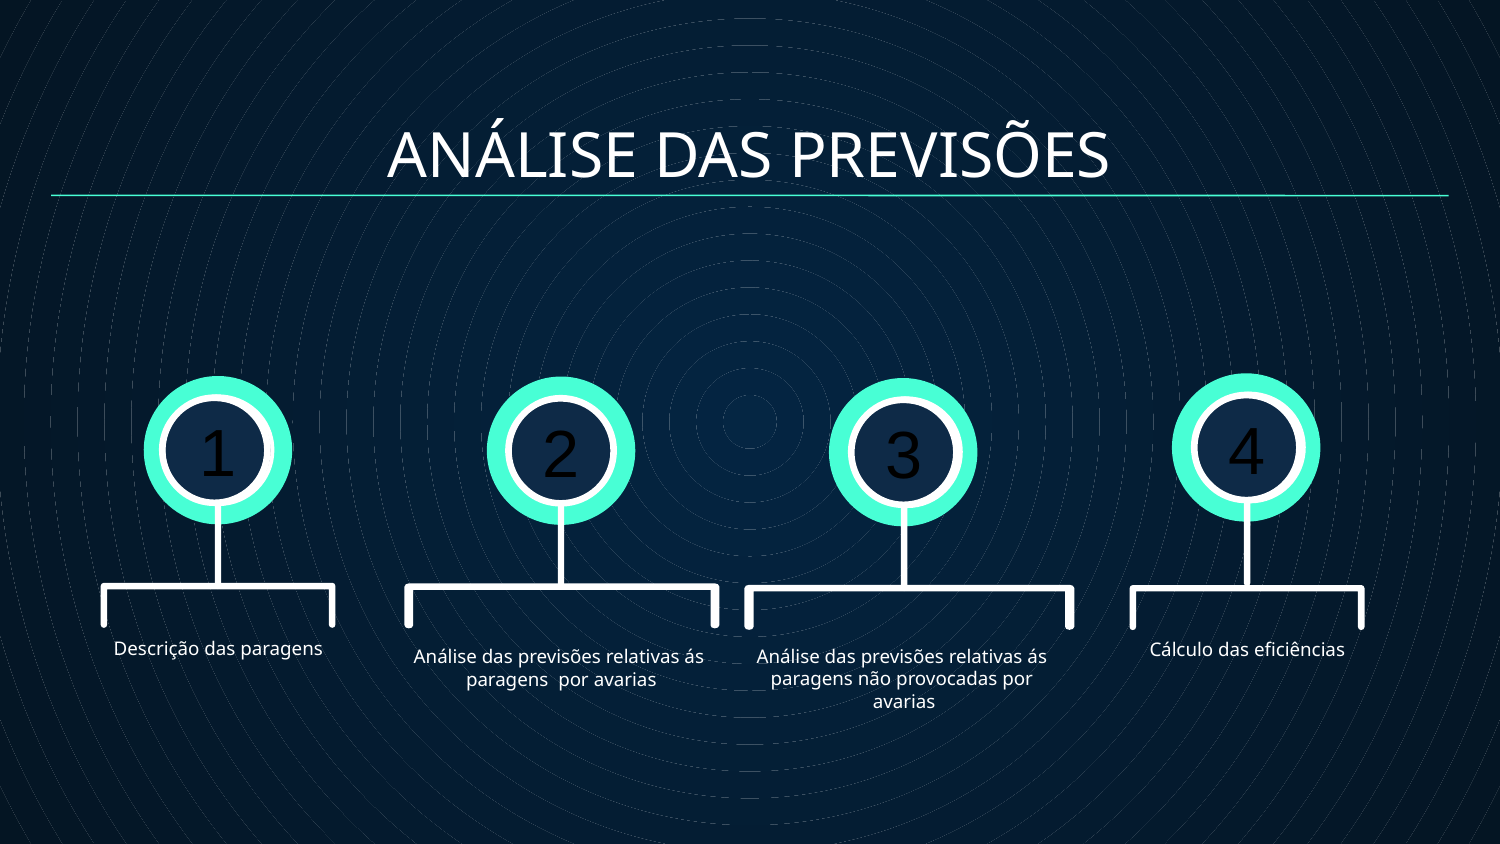

ANÁLISE DAS PREVISÕES
4
Cálculo das eficiências
1
Descrição das paragens
2
z
Análise das previsões relativas ás
paragens por avarias
3
Análise das previsões relativas ás
paragens não provocadas por
avarias